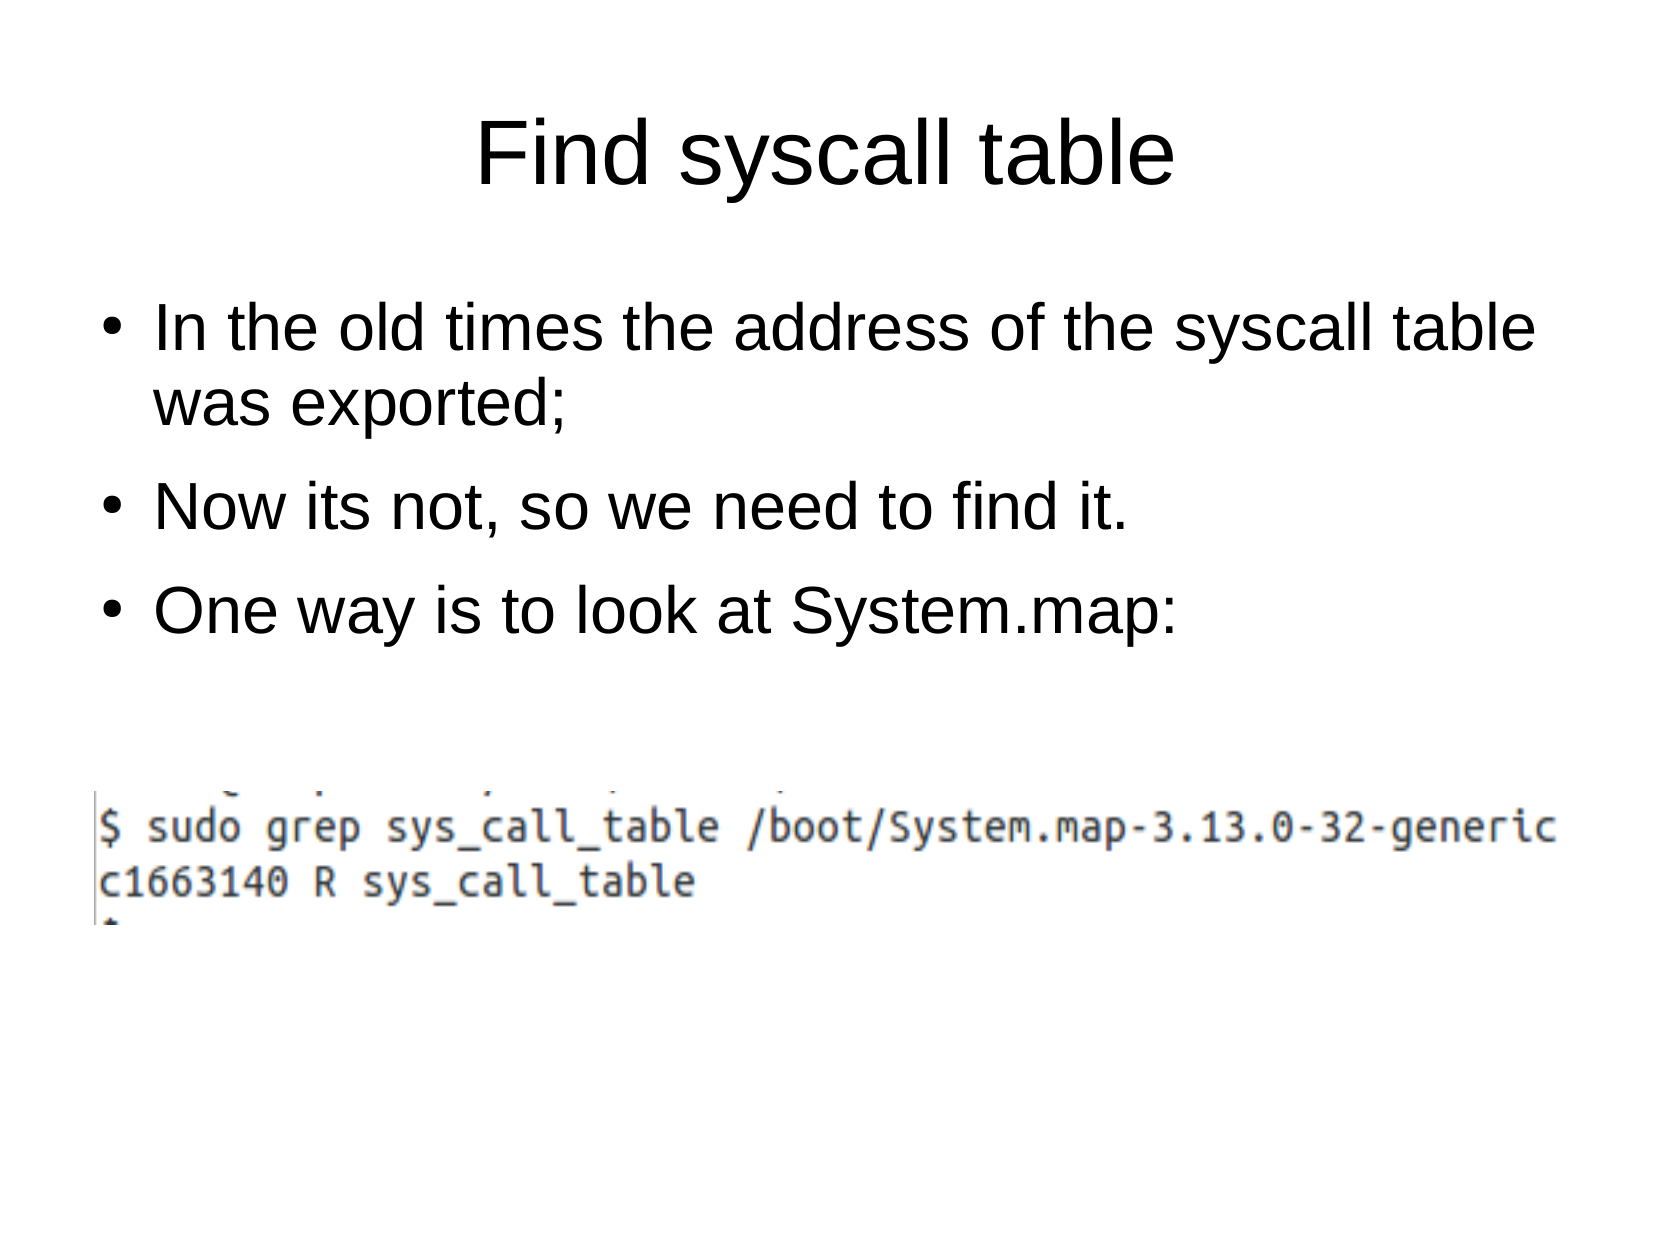

# Find syscall table
In the old times the address of the syscall table was exported;
Now its not, so we need to find it.
One way is to look at System.map: